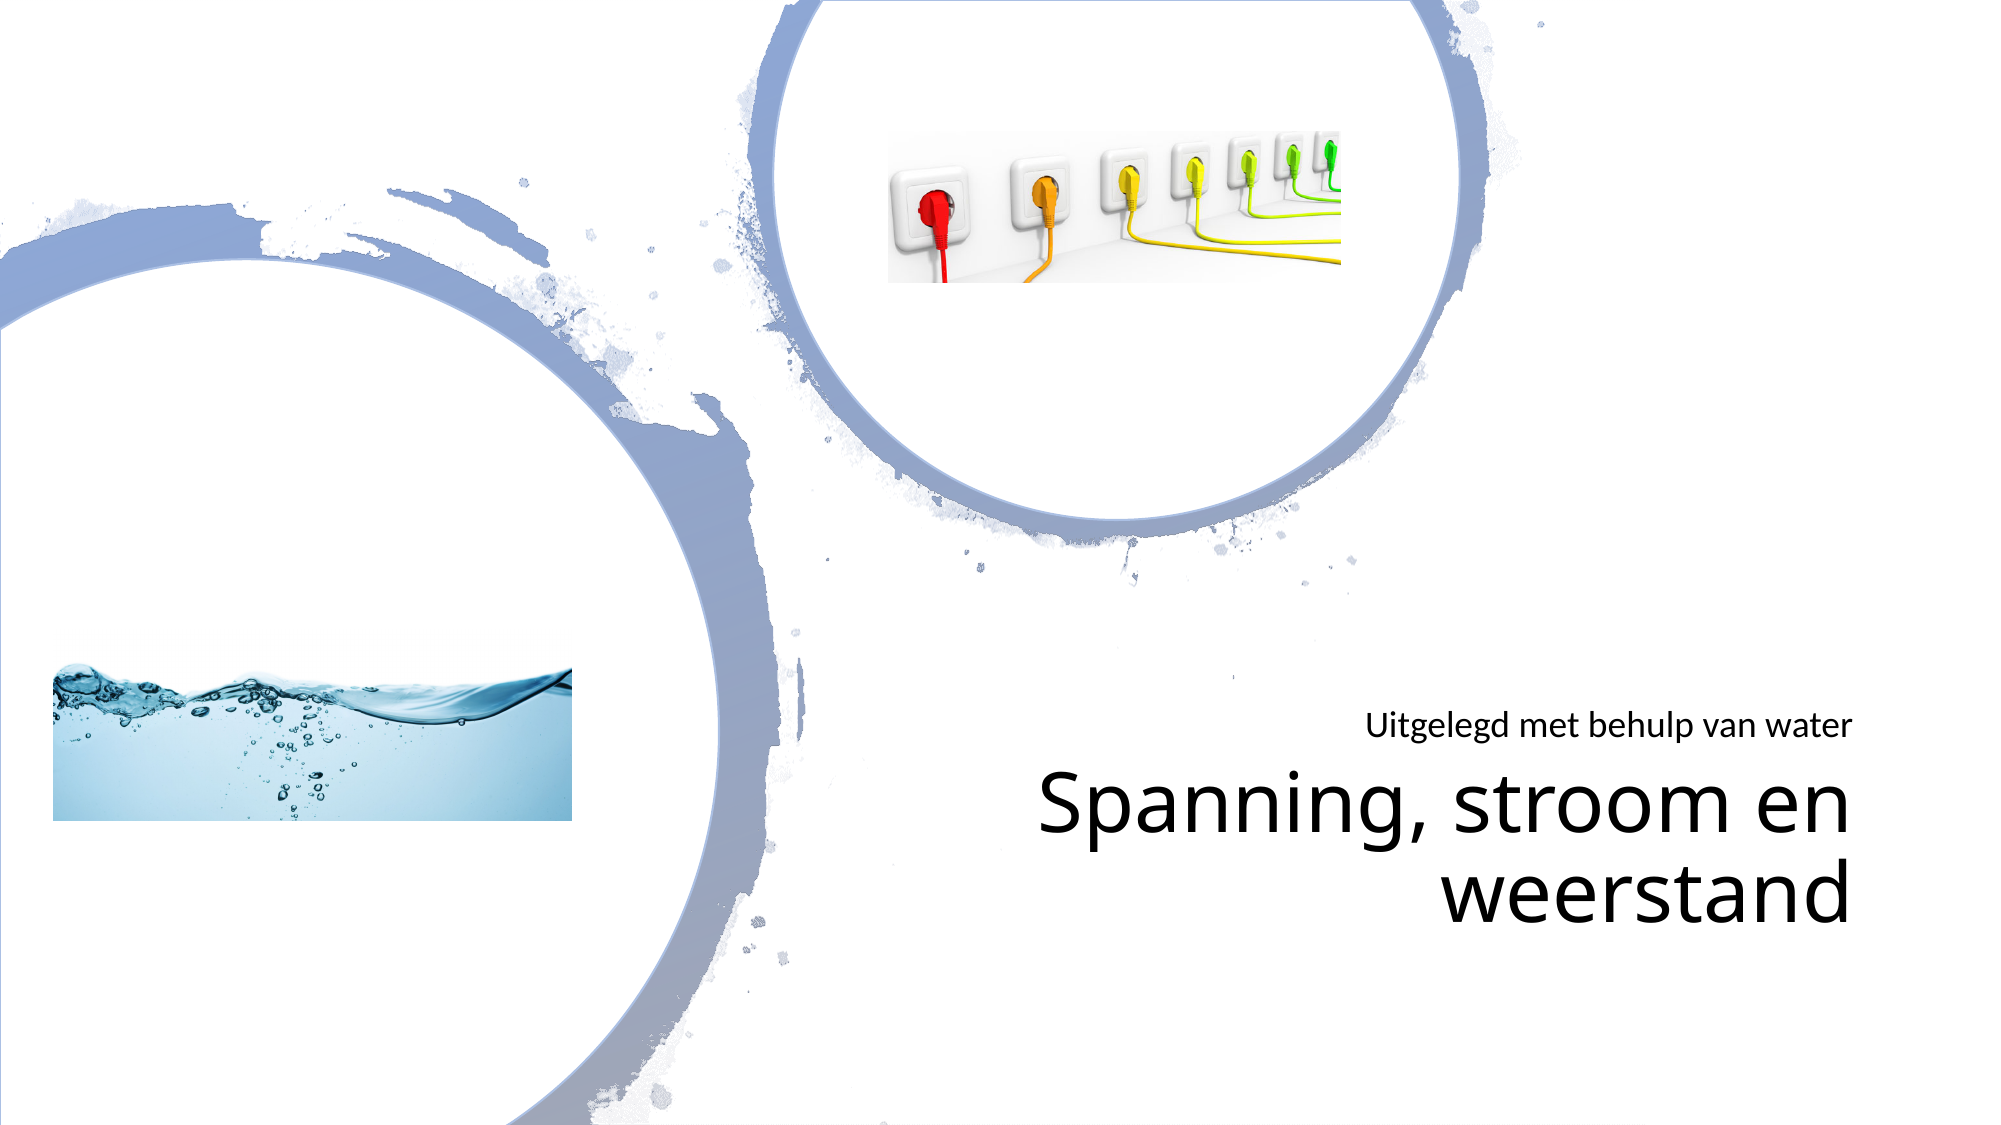

# Uitgelegd met behulp van water
Spanning, stroom en weerstand